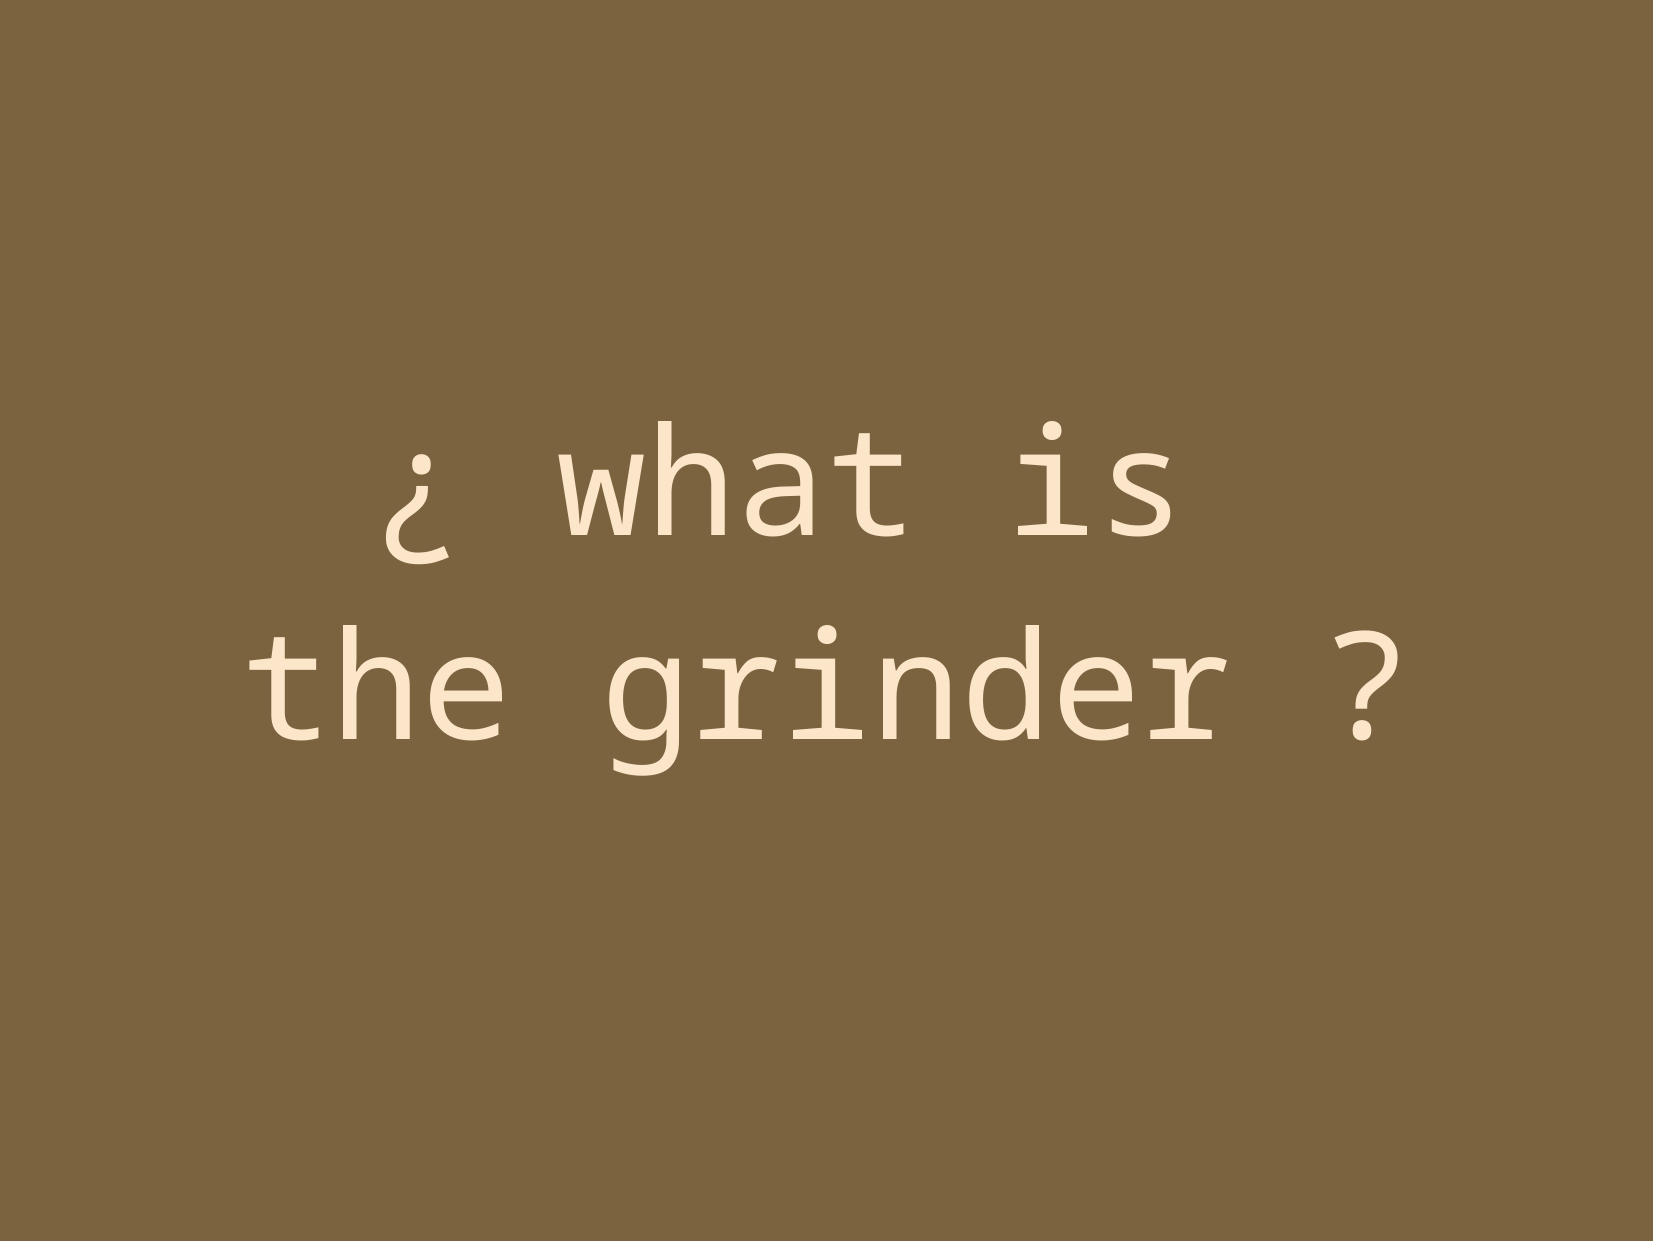

# ¿ what is
the grinder ?